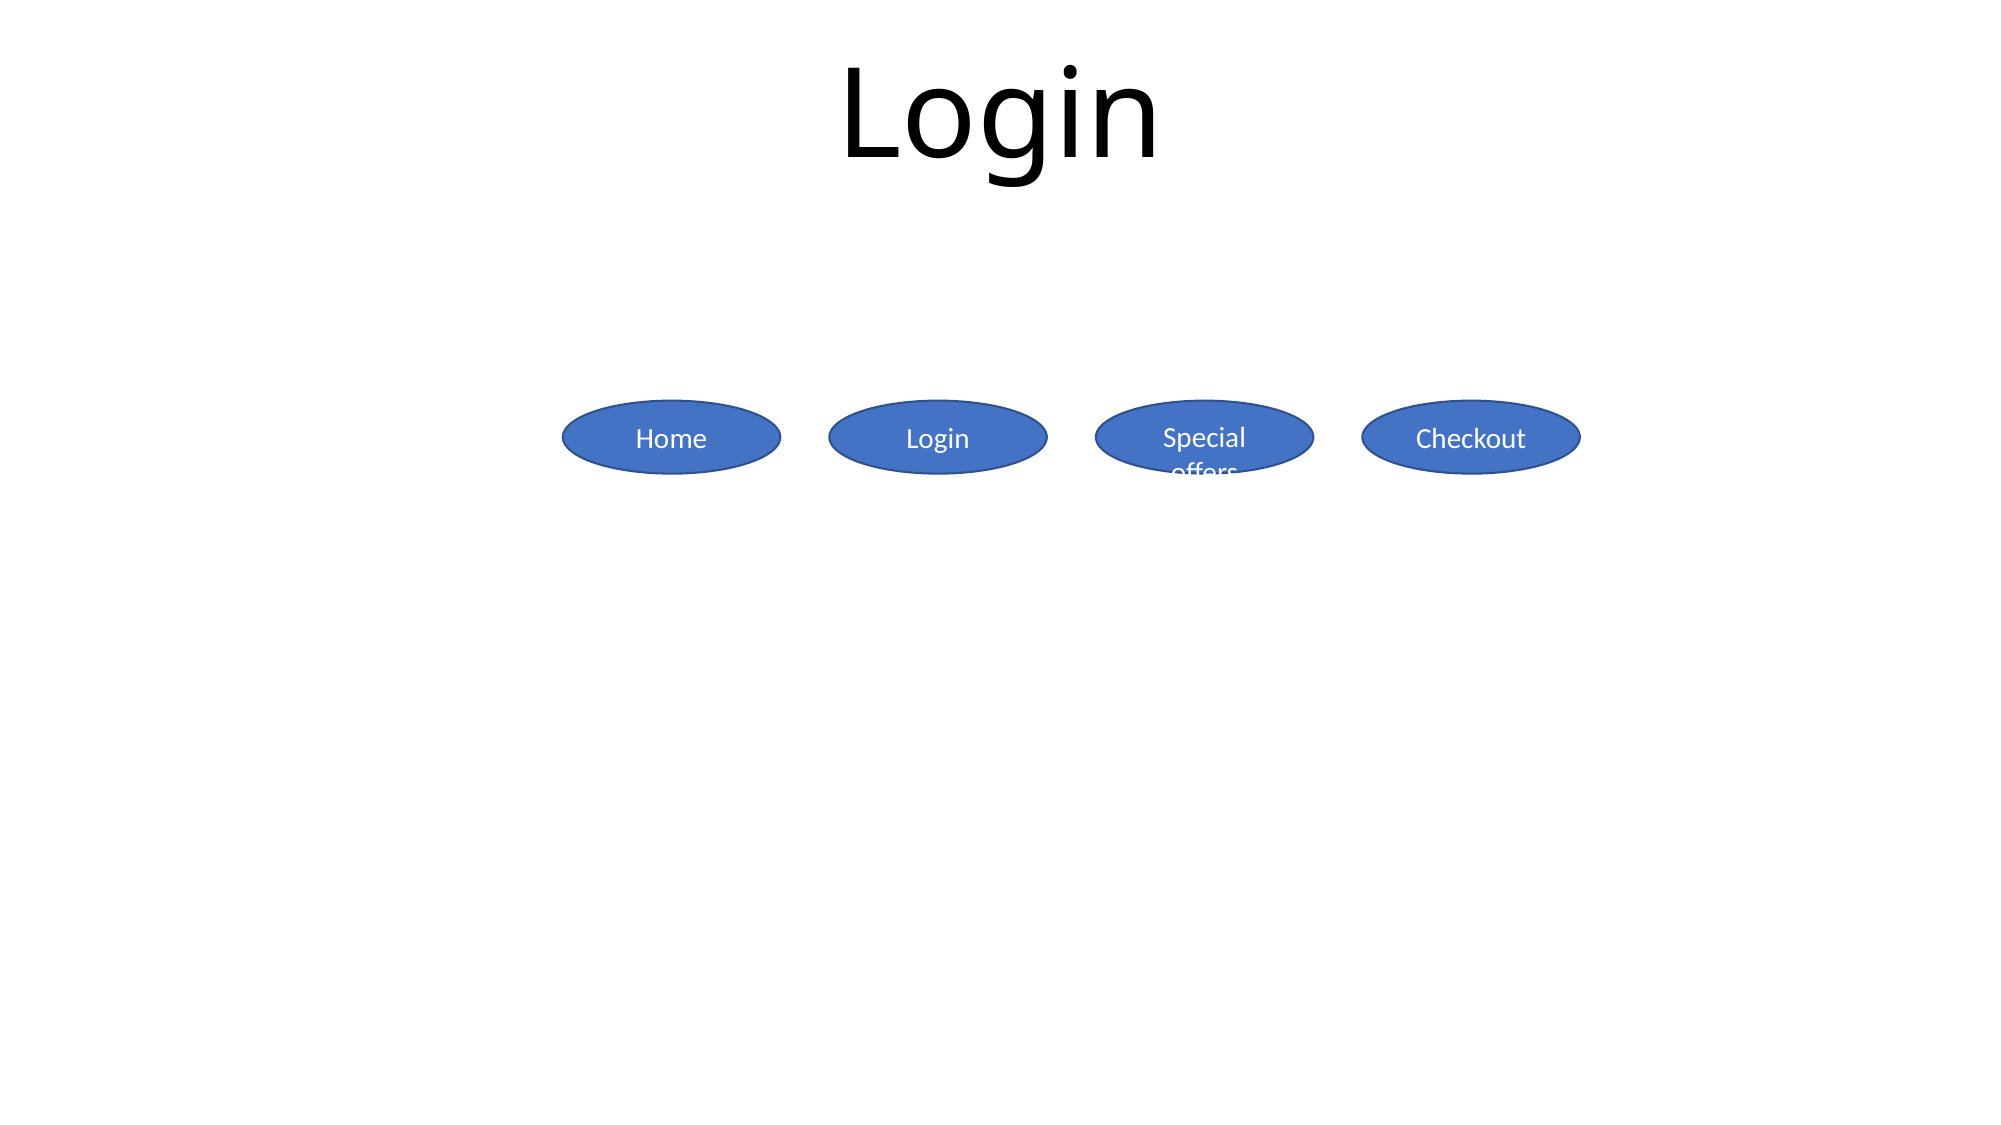

# Login
Home
Login
Special offers
Checkout